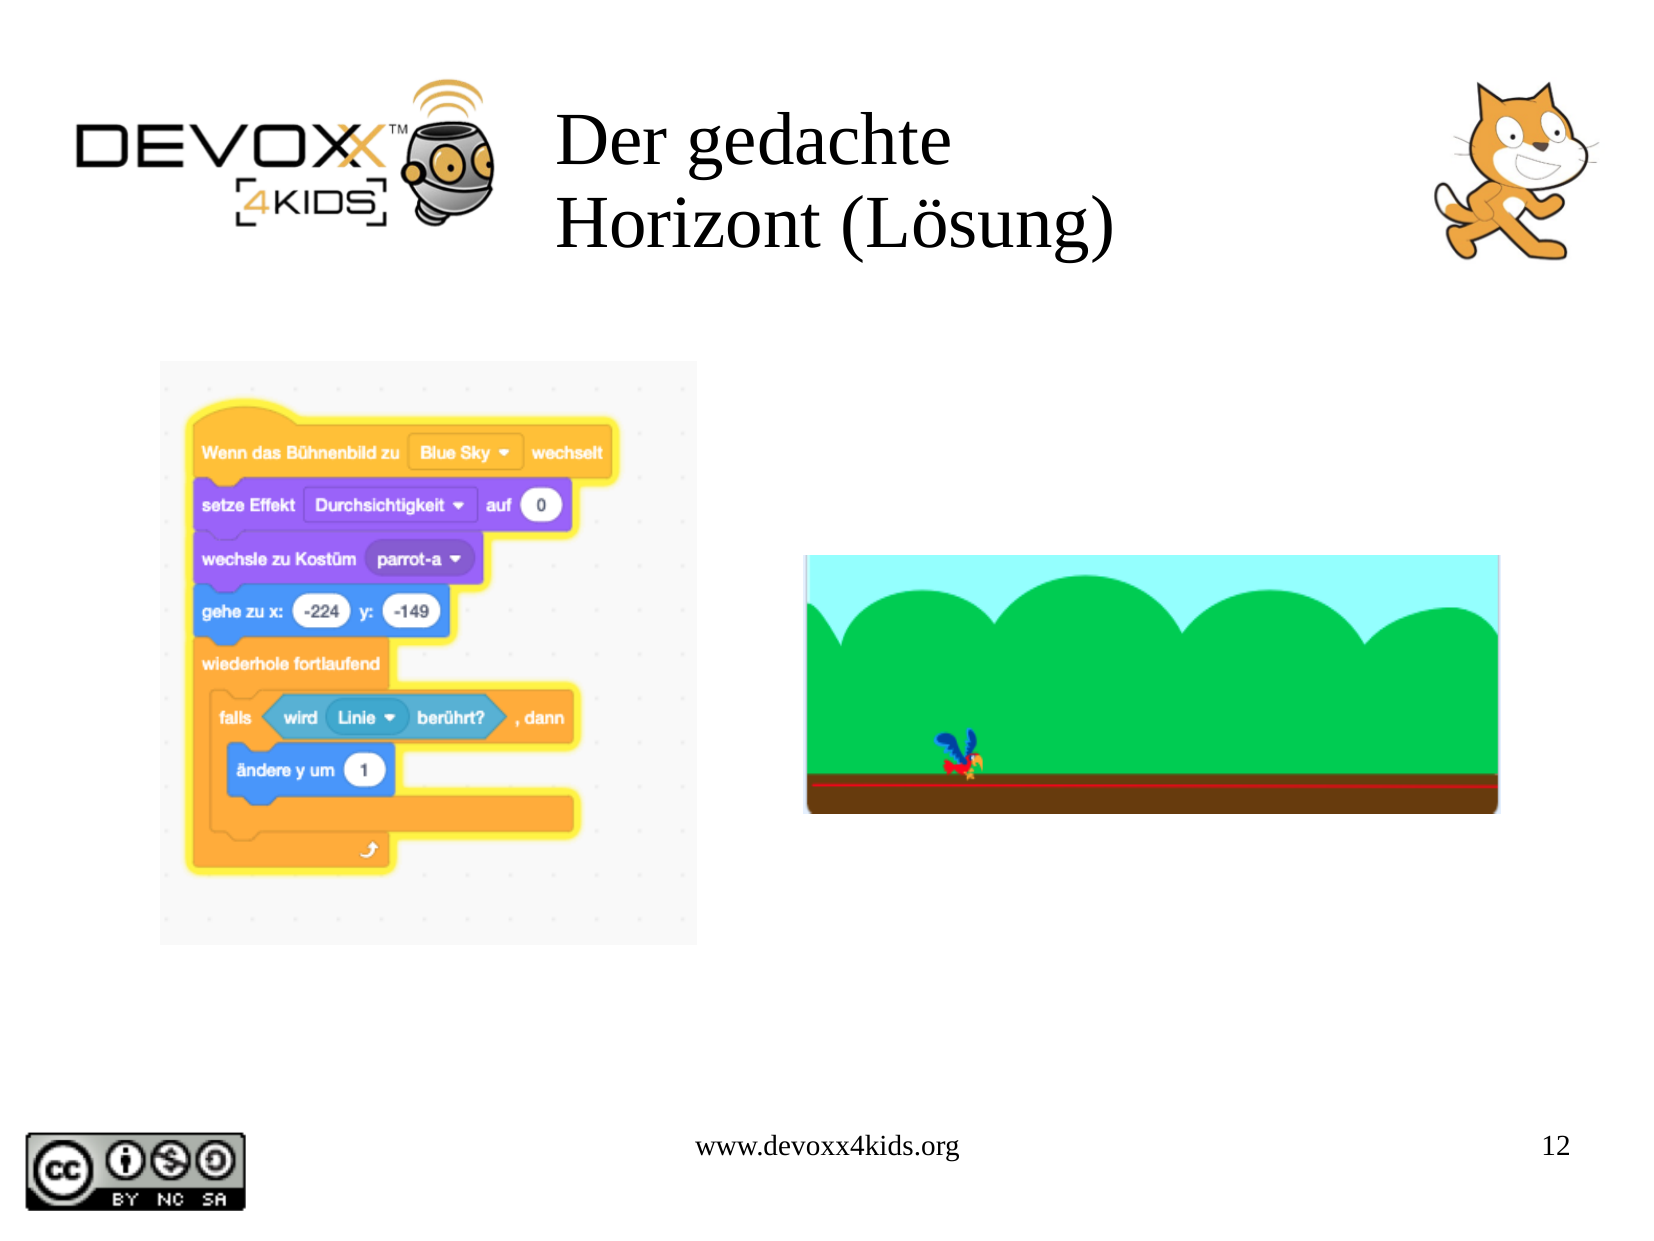

# Der gedachte Horizont (Lösung)
www.devoxx4kids.org
12